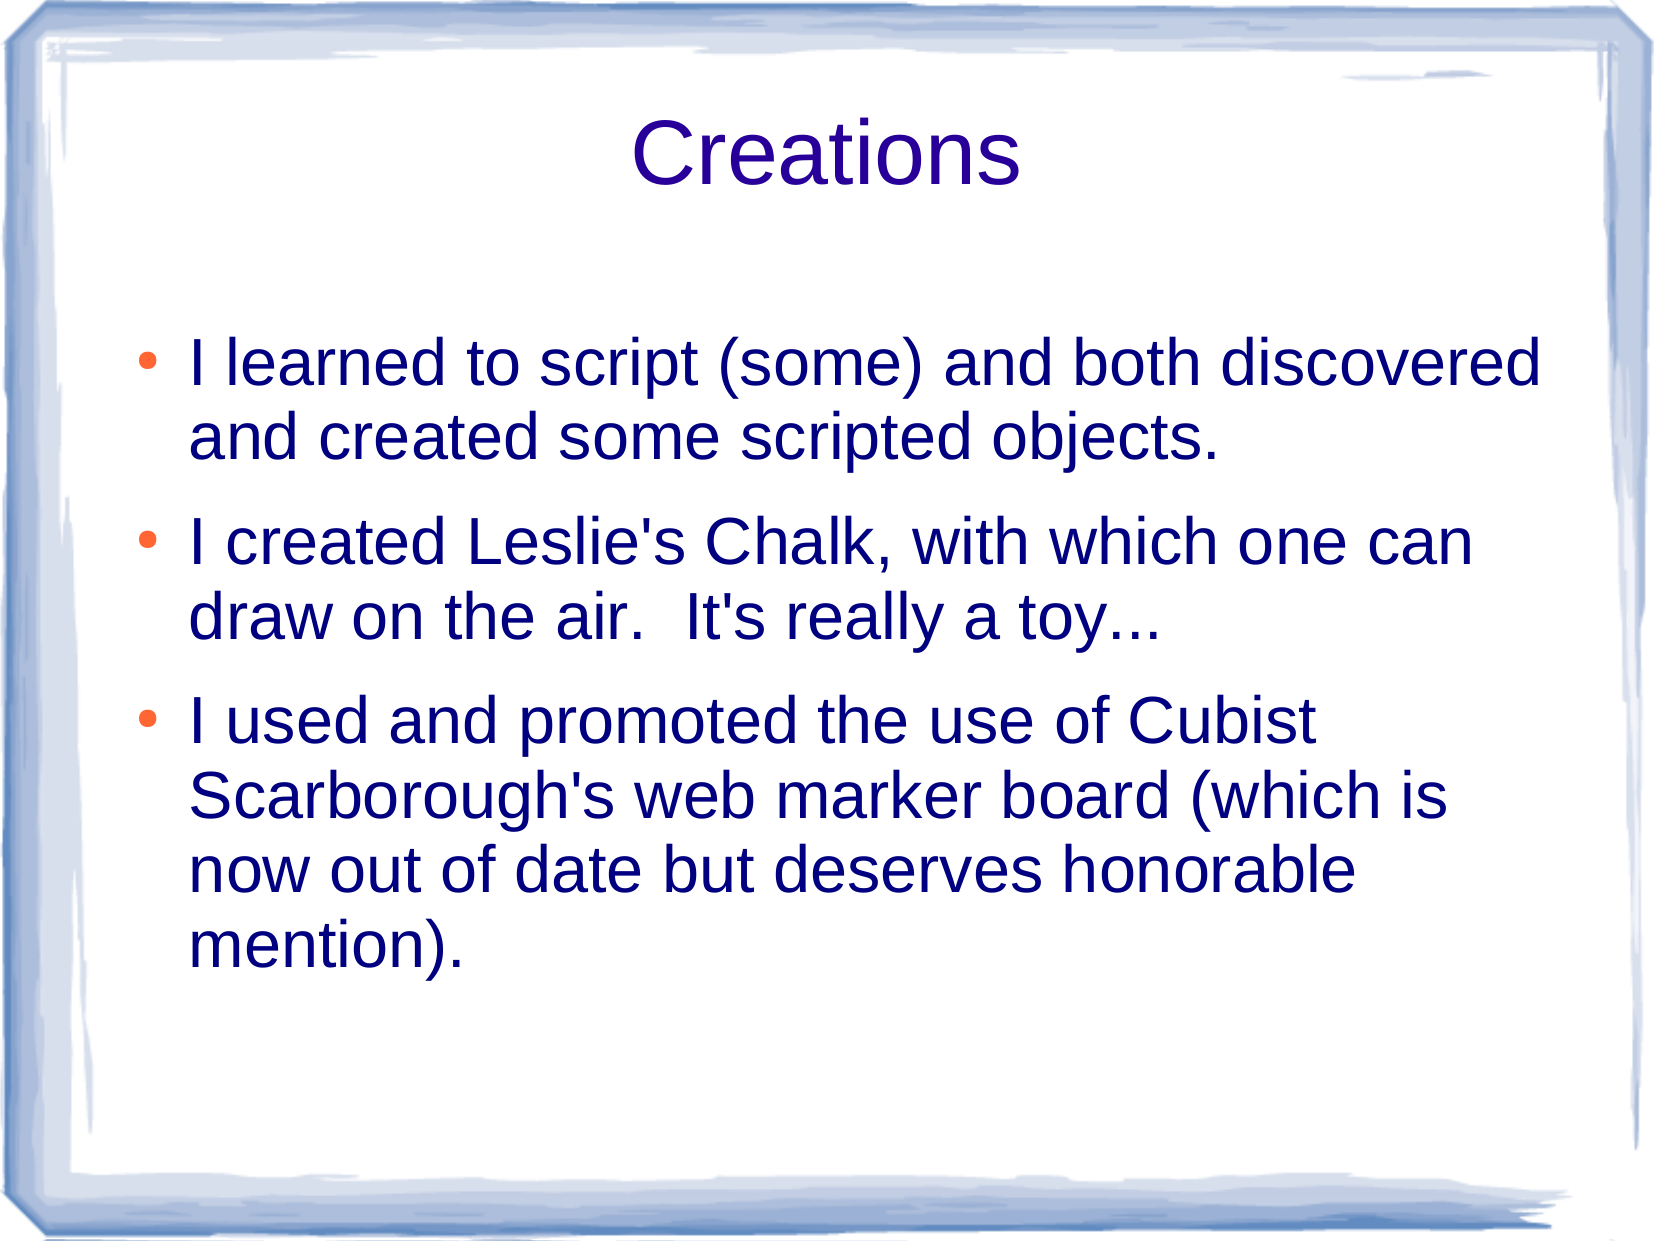

# Creations
I learned to script (some) and both discovered and created some scripted objects.
I created Leslie's Chalk, with which one can draw on the air. It's really a toy...
I used and promoted the use of Cubist Scarborough's web marker board (which is now out of date but deserves honorable mention).